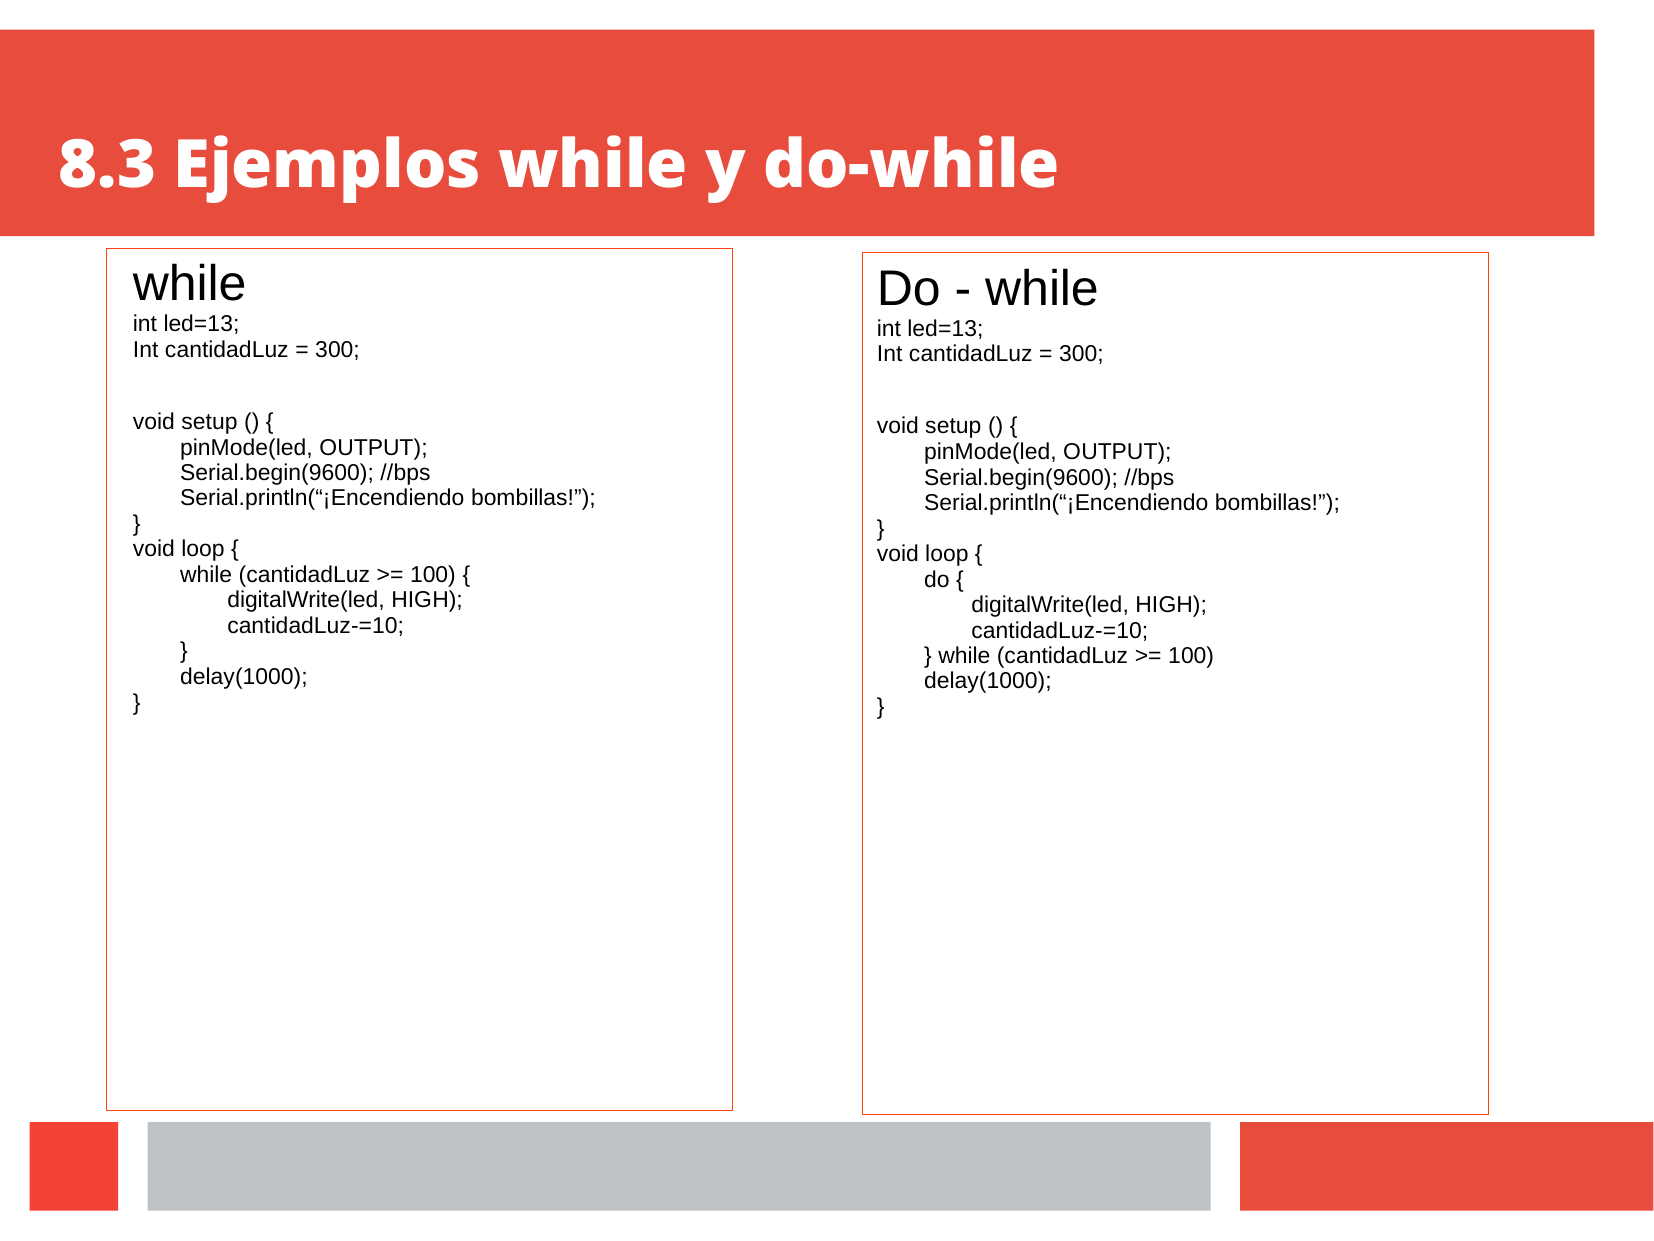

# 8.3 Ejemplos while y do-while
while
int led=13;
Int cantidadLuz = 300;
void setup () {
pinMode(led, OUTPUT);
Serial.begin(9600); //bps
Serial.println(“¡Encendiendo bombillas!”);
}
void loop {
while (cantidadLuz >= 100) {
digitalWrite(led, HIGH);
cantidadLuz-=10;
}
delay(1000);
}
Do - while
int led=13;
Int cantidadLuz = 300;
void setup () {
pinMode(led, OUTPUT);
Serial.begin(9600); //bps
Serial.println(“¡Encendiendo bombillas!”);
}
void loop {
do {
digitalWrite(led, HIGH);
cantidadLuz-=10;
} while (cantidadLuz >= 100)
delay(1000);
}